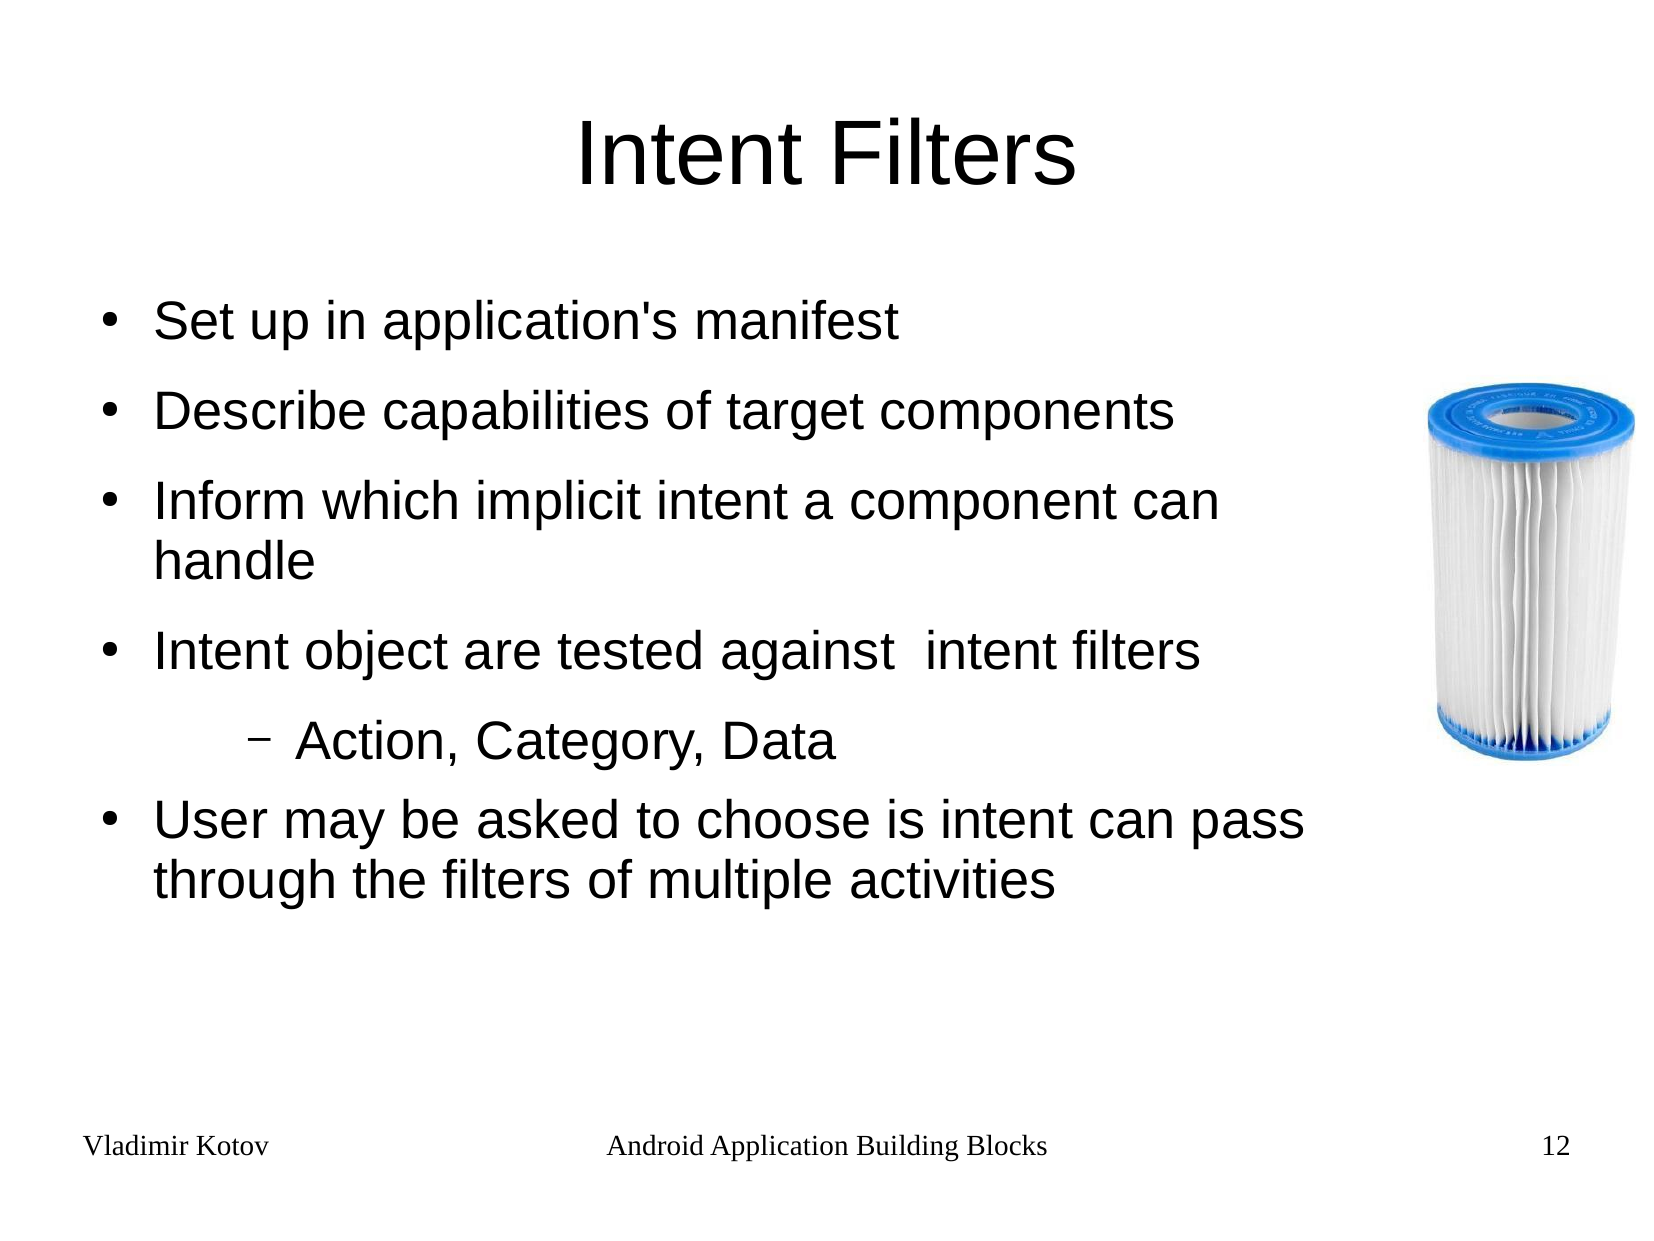

# Intent Filters
Set up in application's manifest
Describe capabilities of target components
Inform which implicit intent a component can handle
Intent object are tested against intent filters
Action, Category, Data
User may be asked to choose is intent can pass through the filters of multiple activities
Vladimir Kotov
Android Application Building Blocks
12